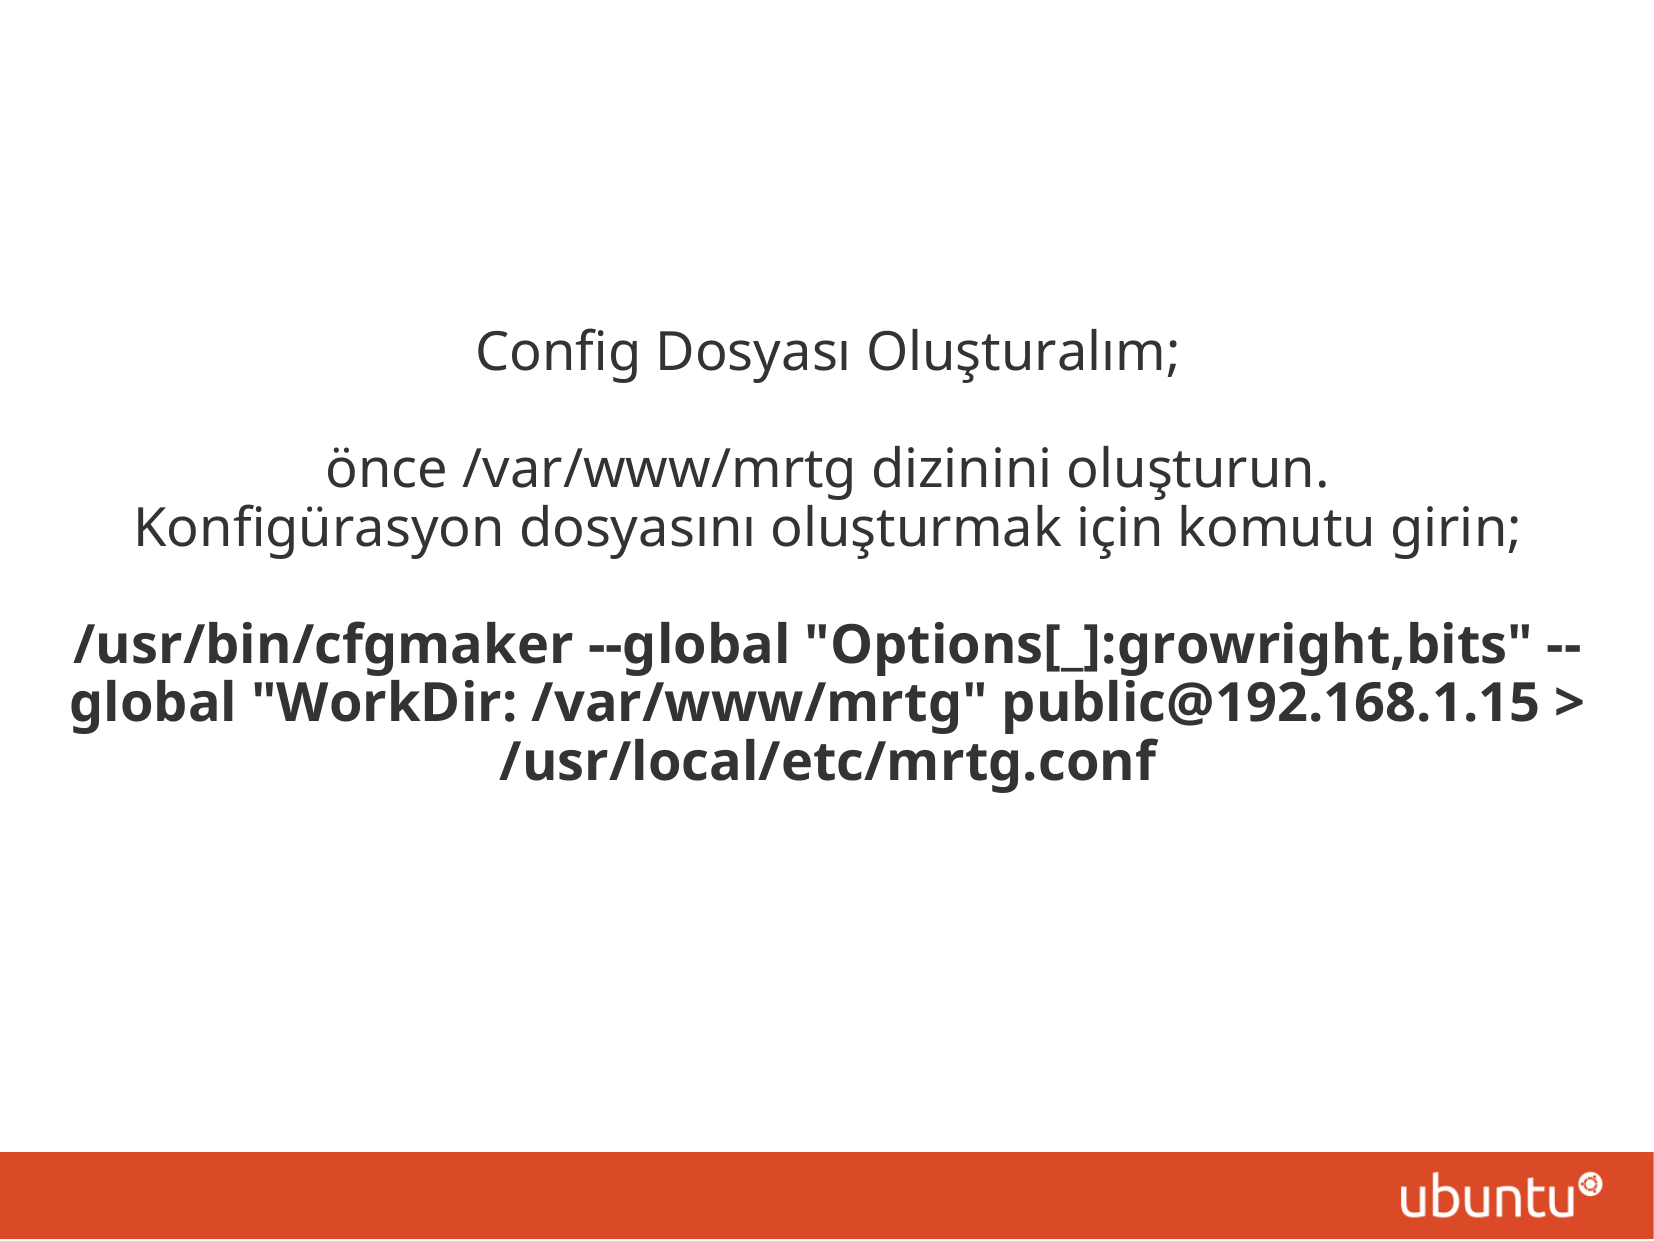

# Config Dosyası Oluşturalım; önce /var/www/mrtg dizinini oluşturun. Konfigürasyon dosyasını oluşturmak için komutu girin; /usr/bin/cfgmaker --global "Options[_]:growright,bits" --global "WorkDir: /var/www/mrtg" public@192.168.1.15 > /usr/local/etc/mrtg.conf